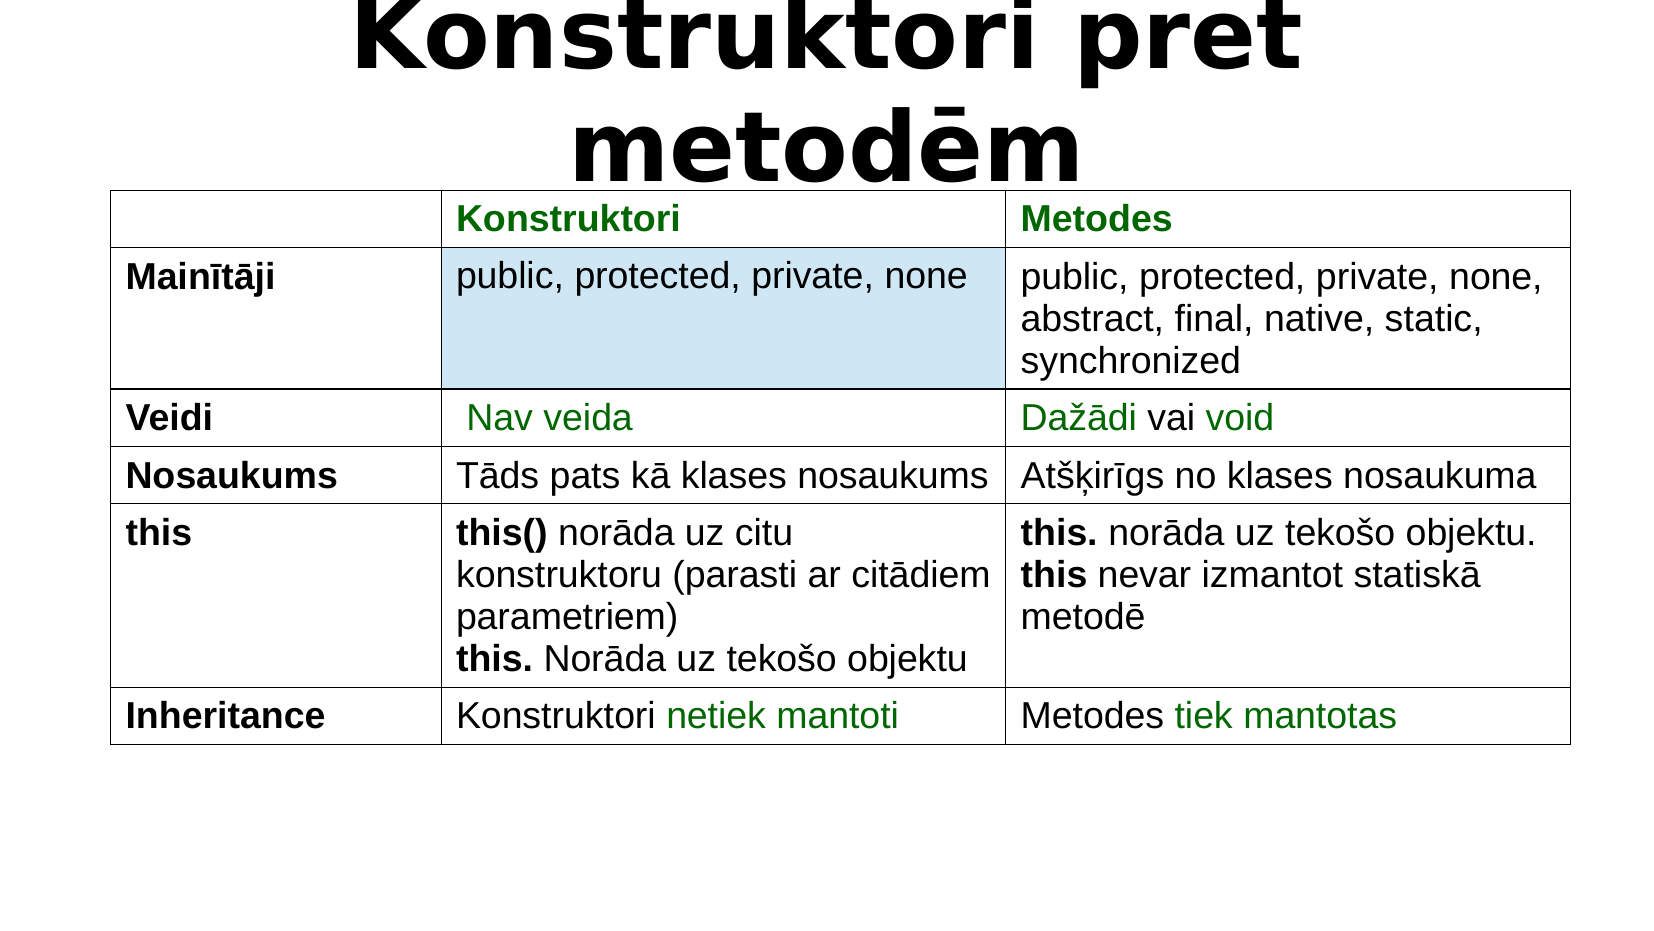

# Konstruktori pret metodēm
| | Konstruktori | Metodes |
| --- | --- | --- |
| Mainītāji | public, protected, private, none | public, protected, private, none, abstract, final, native, static, synchronized |
| Veidi | Nav veida | Dažādi vai void |
| Nosaukums | Tāds pats kā klases nosaukums | Atšķirīgs no klases nosaukuma |
| this | this() norāda uz citu konstruktoru (parasti ar citādiem parametriem) this. Norāda uz tekošo objektu | this. norāda uz tekošo objektu. this nevar izmantot statiskā metodē |
| Inheritance | Konstruktori netiek mantoti | Metodes tiek mantotas |